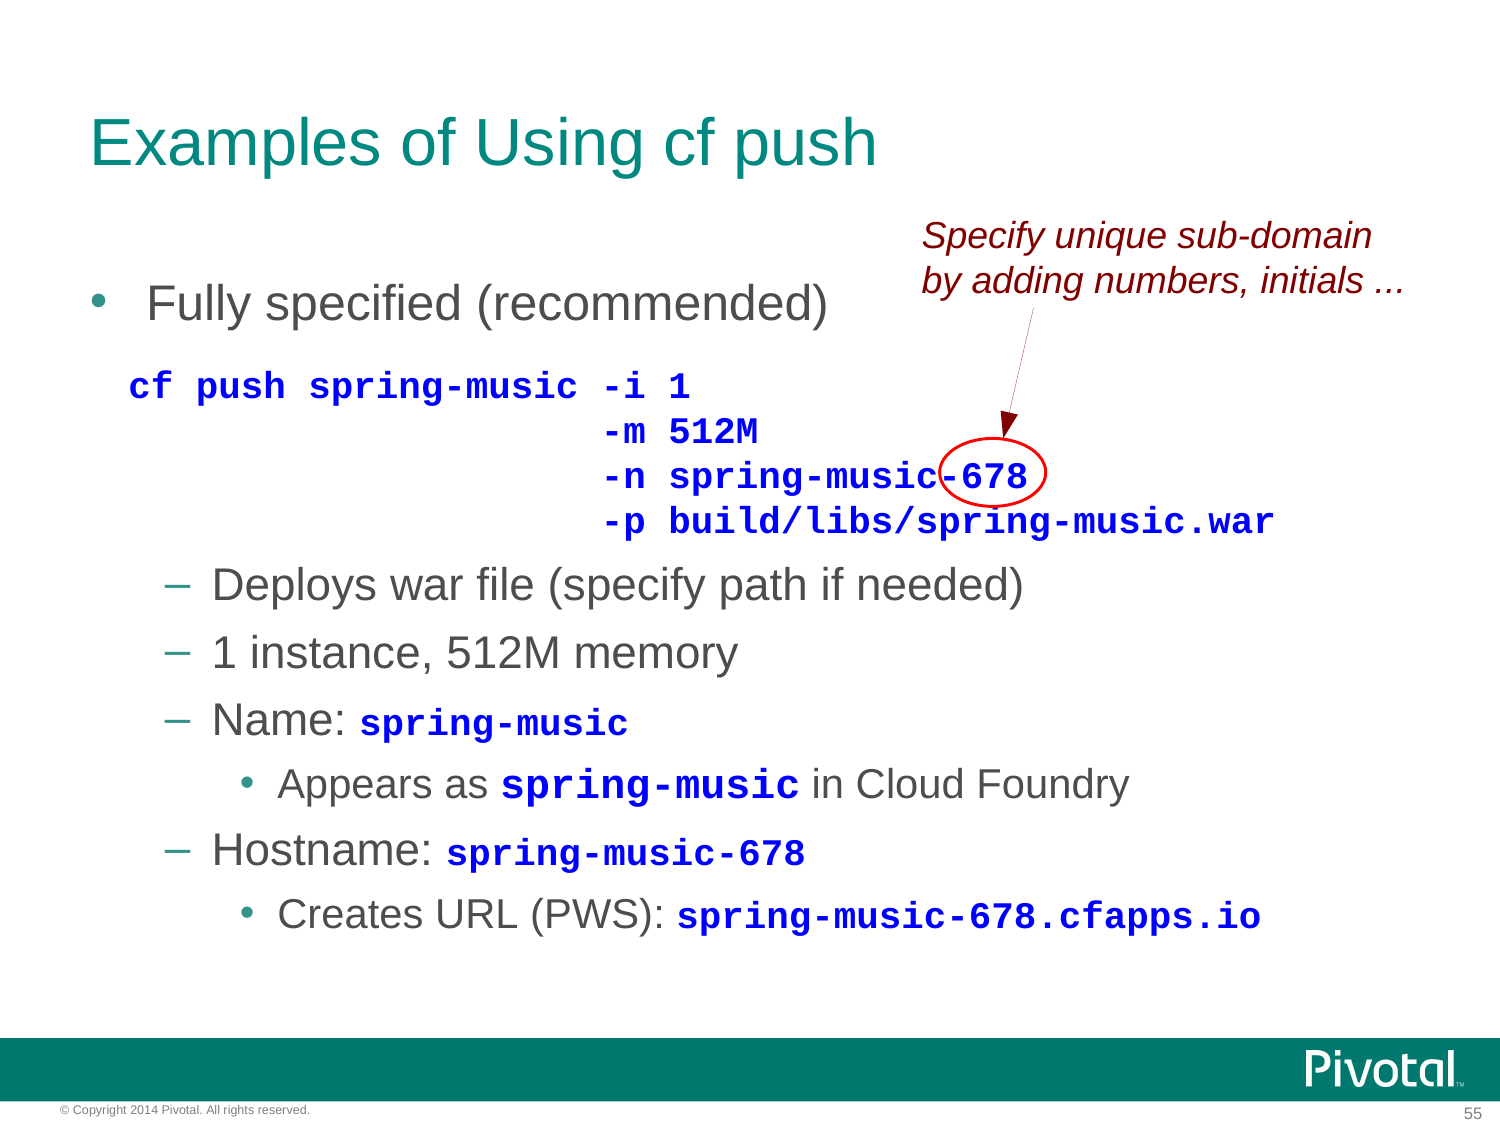

# Examples of Using cf push
Specify unique sub-domain
by adding numbers, initials ...
Fully specified (recommended)
Deploys war file (specify path if needed)
1 instance, 512M memory
Name: spring-music
Appears as spring-music in Cloud Foundry
Hostname: spring-music-678
Creates URL (PWS): spring-music-678.cfapps.io
cf push spring-music -i 1
 -m 512M
 -n spring-music-678
 -p build/libs/spring-music.war